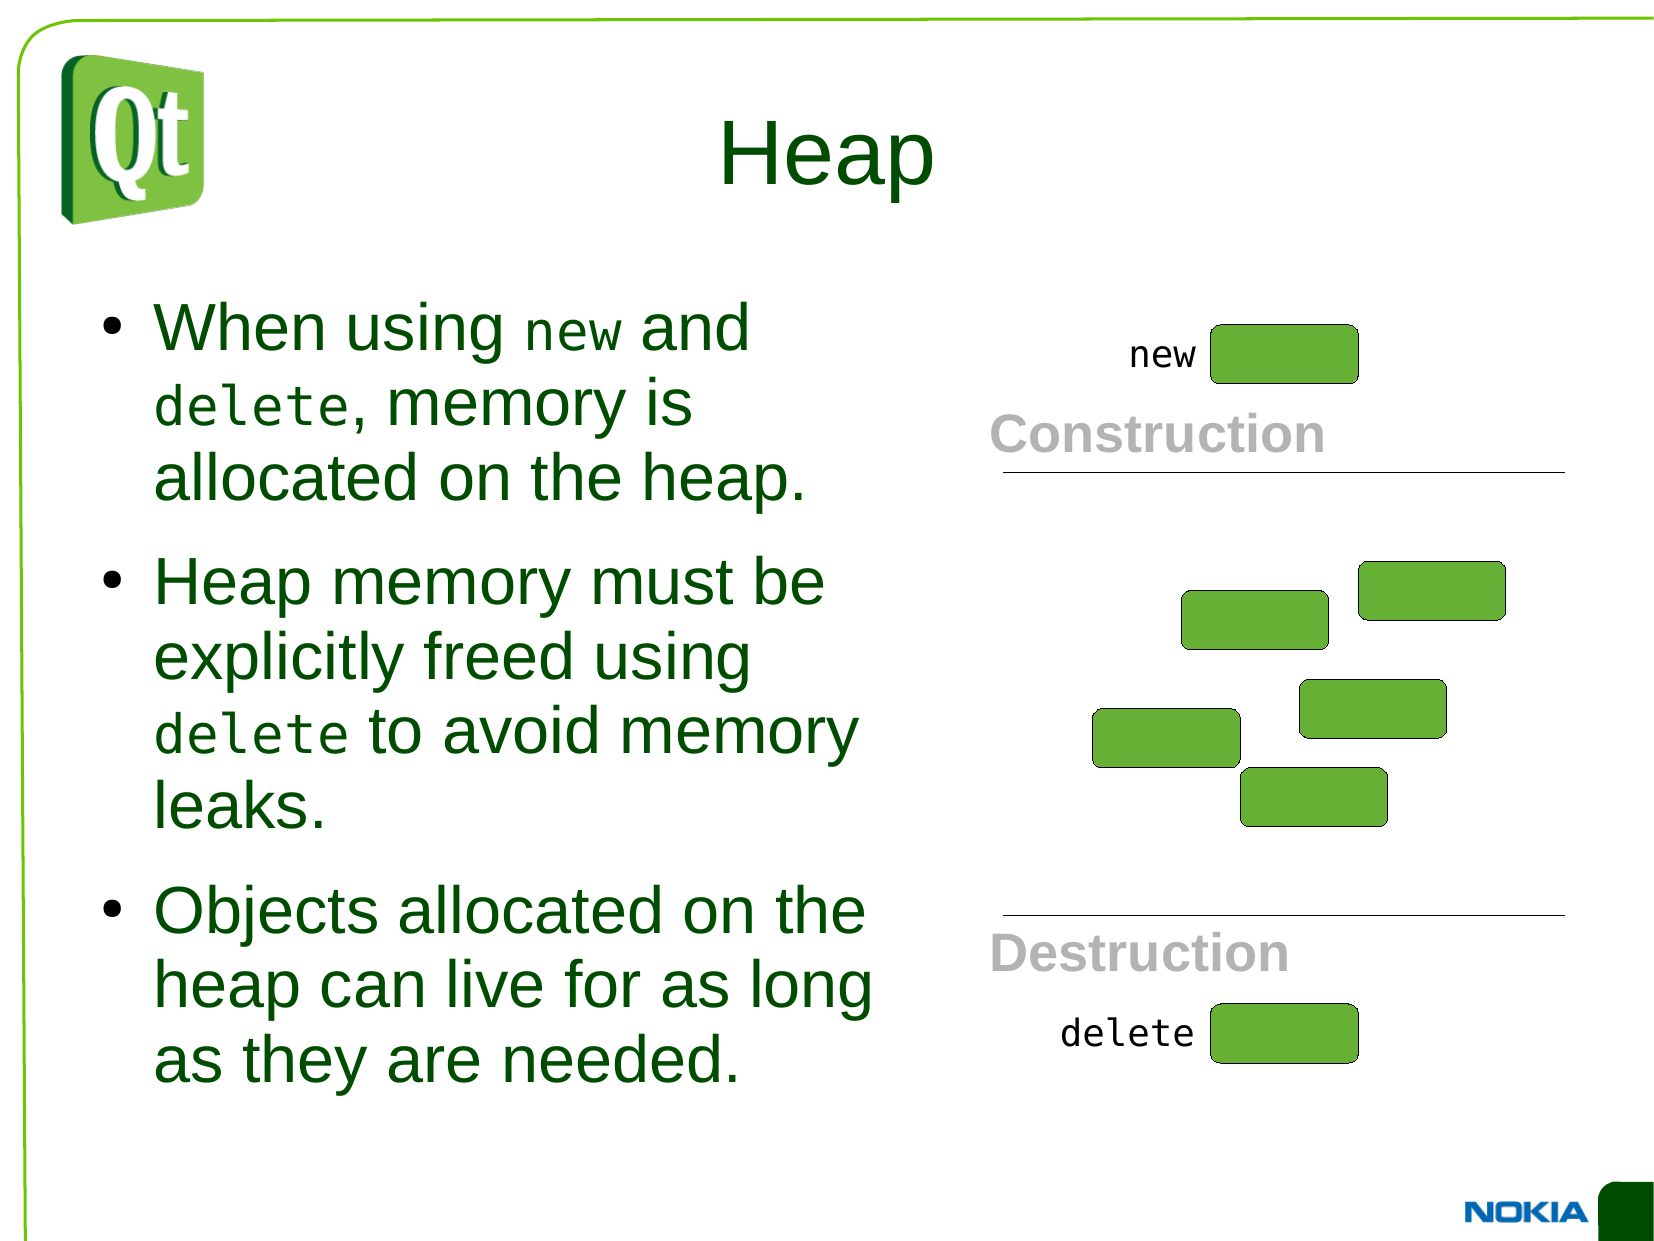

# Heap
When using new and delete, memory is allocated on the heap.
Heap memory must be explicitly freed using delete to avoid memory leaks.
Objects allocated on the heap can live for as long as they are needed.
new
Construction
Destruction
delete